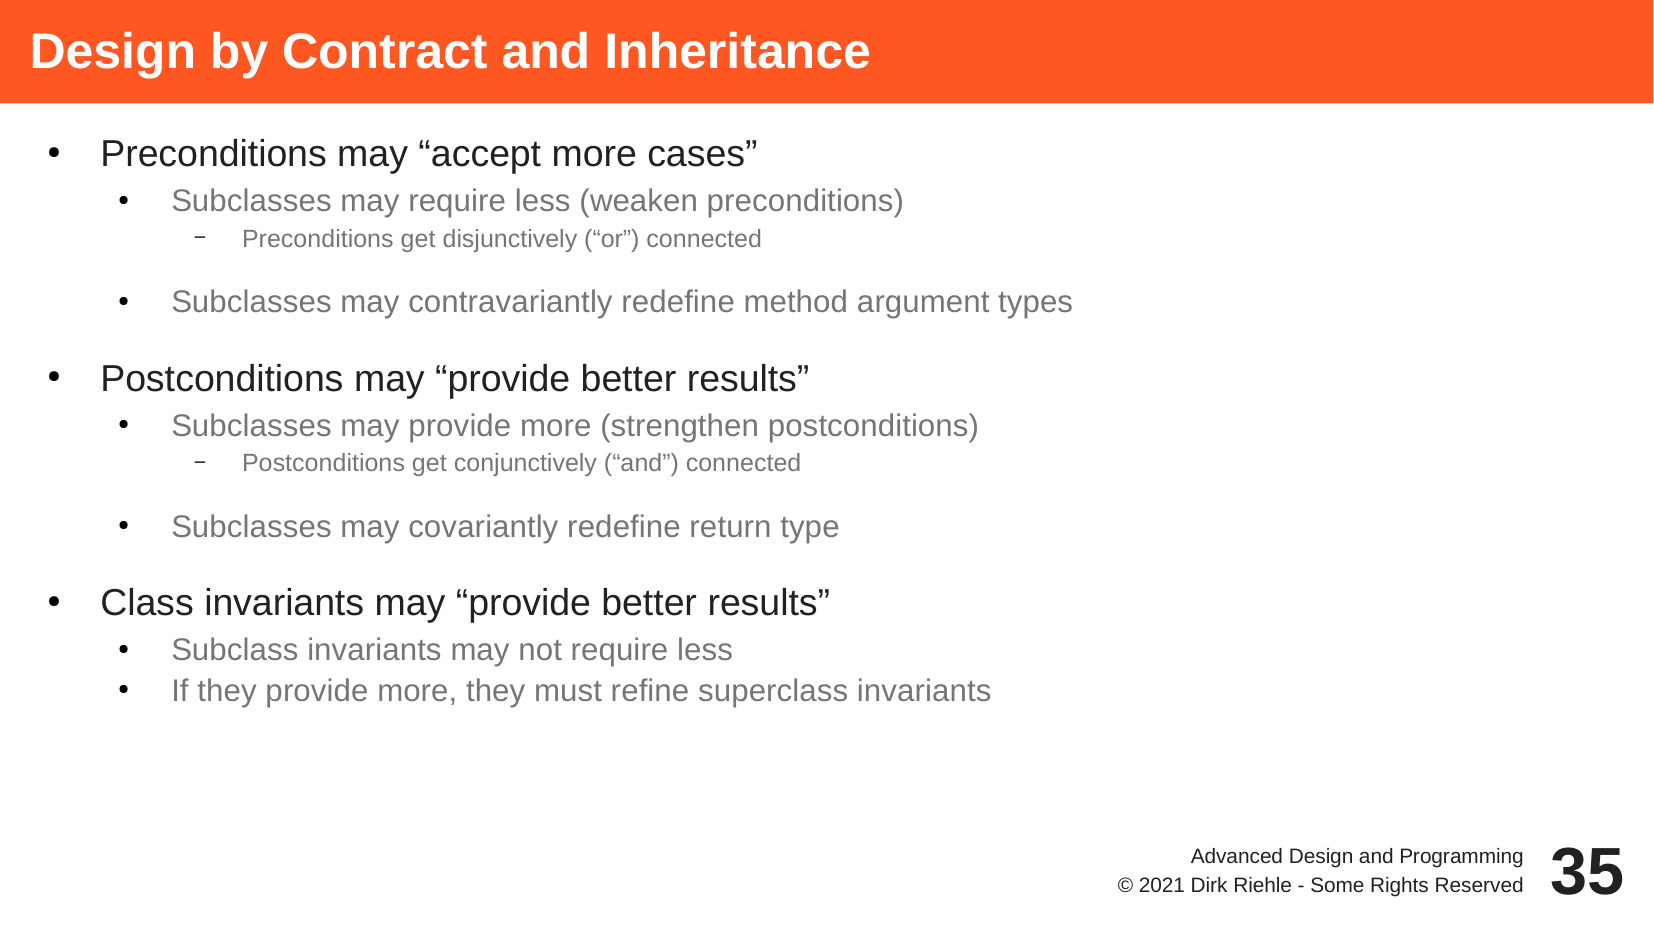

# Design by Contract and Inheritance
Preconditions may “accept more cases”
Subclasses may require less (weaken preconditions)
Preconditions get disjunctively (“or”) connected
Subclasses may contravariantly redefine method argument types
Postconditions may “provide better results”
Subclasses may provide more (strengthen postconditions)
Postconditions get conjunctively (“and”) connected
Subclasses may covariantly redefine return type
Class invariants may “provide better results”
Subclass invariants may not require less
If they provide more, they must refine superclass invariants
Advanced Design and Programming
35
© 2021 Dirk Riehle - Some Rights Reserved